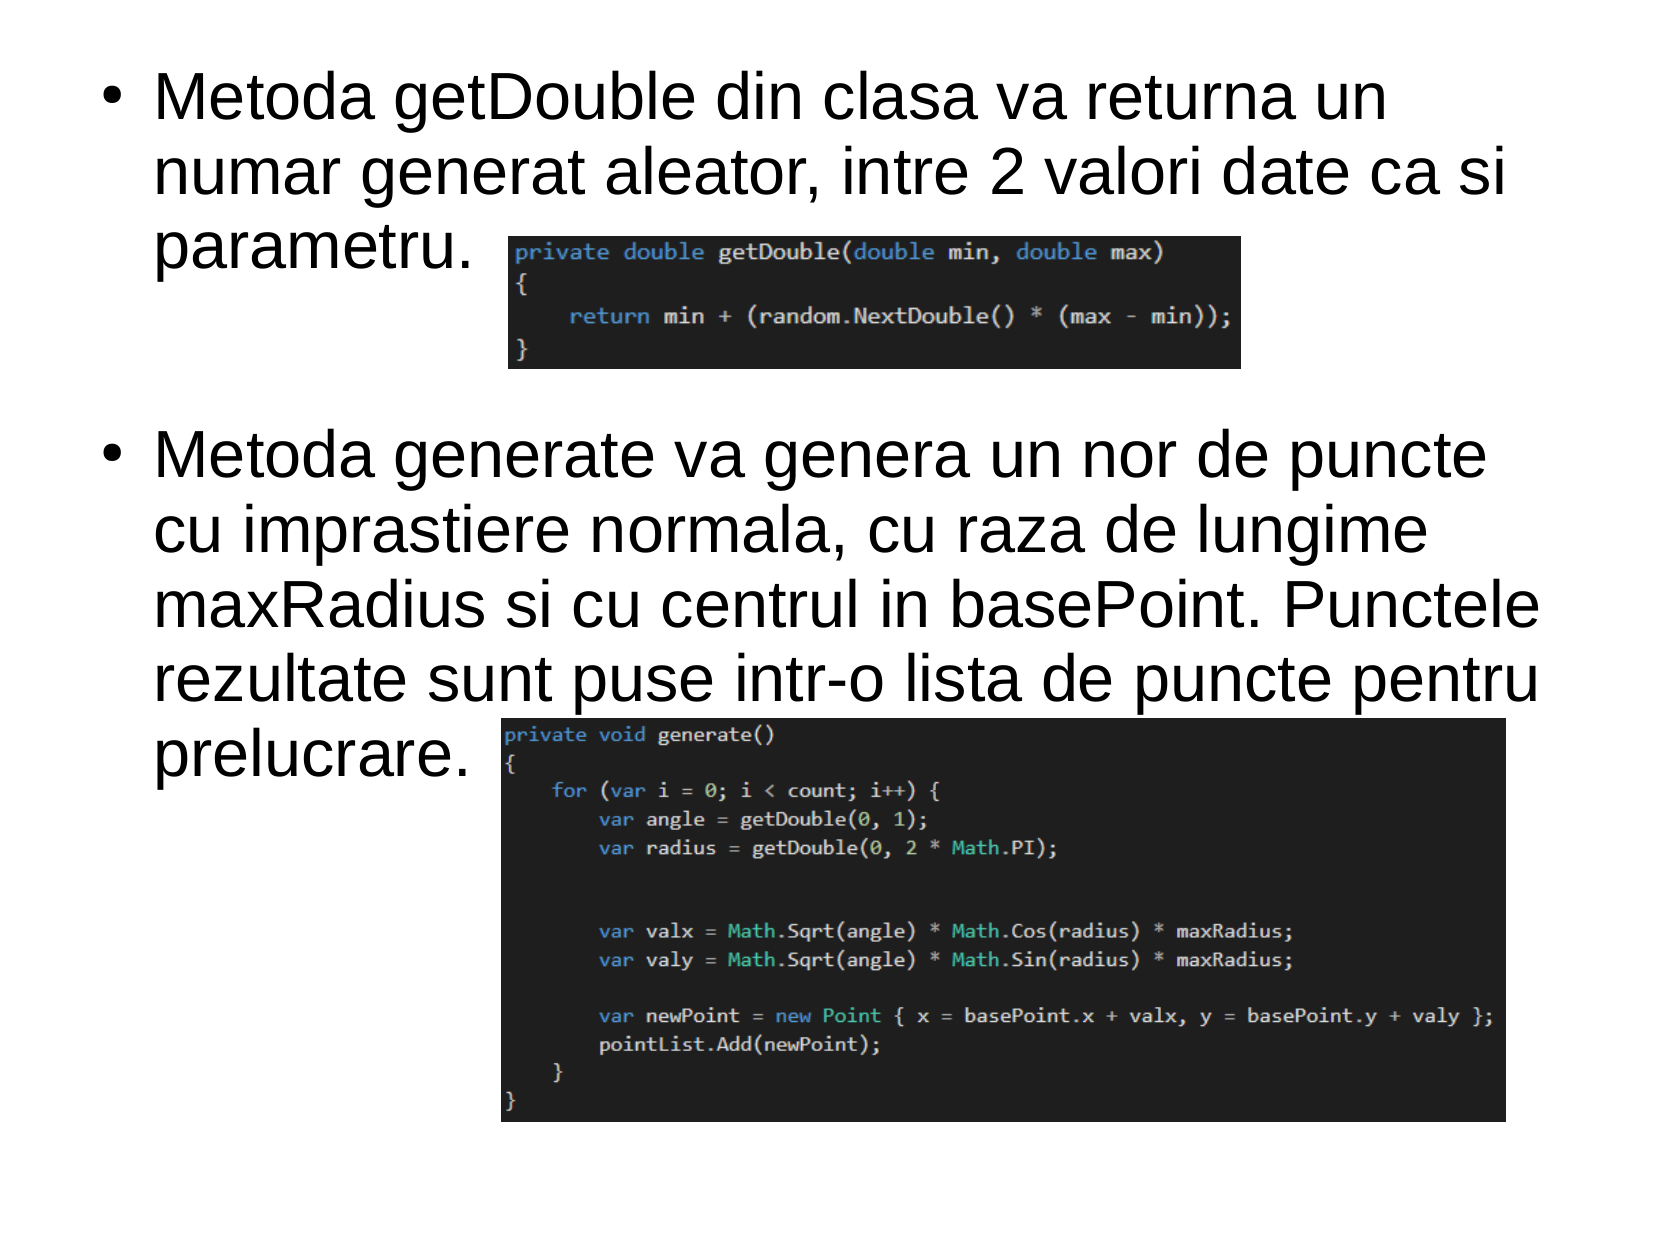

# Metoda getDouble din clasa va returna un numar generat aleator, intre 2 valori date ca si parametru.
Metoda generate va genera un nor de puncte cu imprastiere normala, cu raza de lungime maxRadius si cu centrul in basePoint. Punctele rezultate sunt puse intr-o lista de puncte pentru prelucrare.